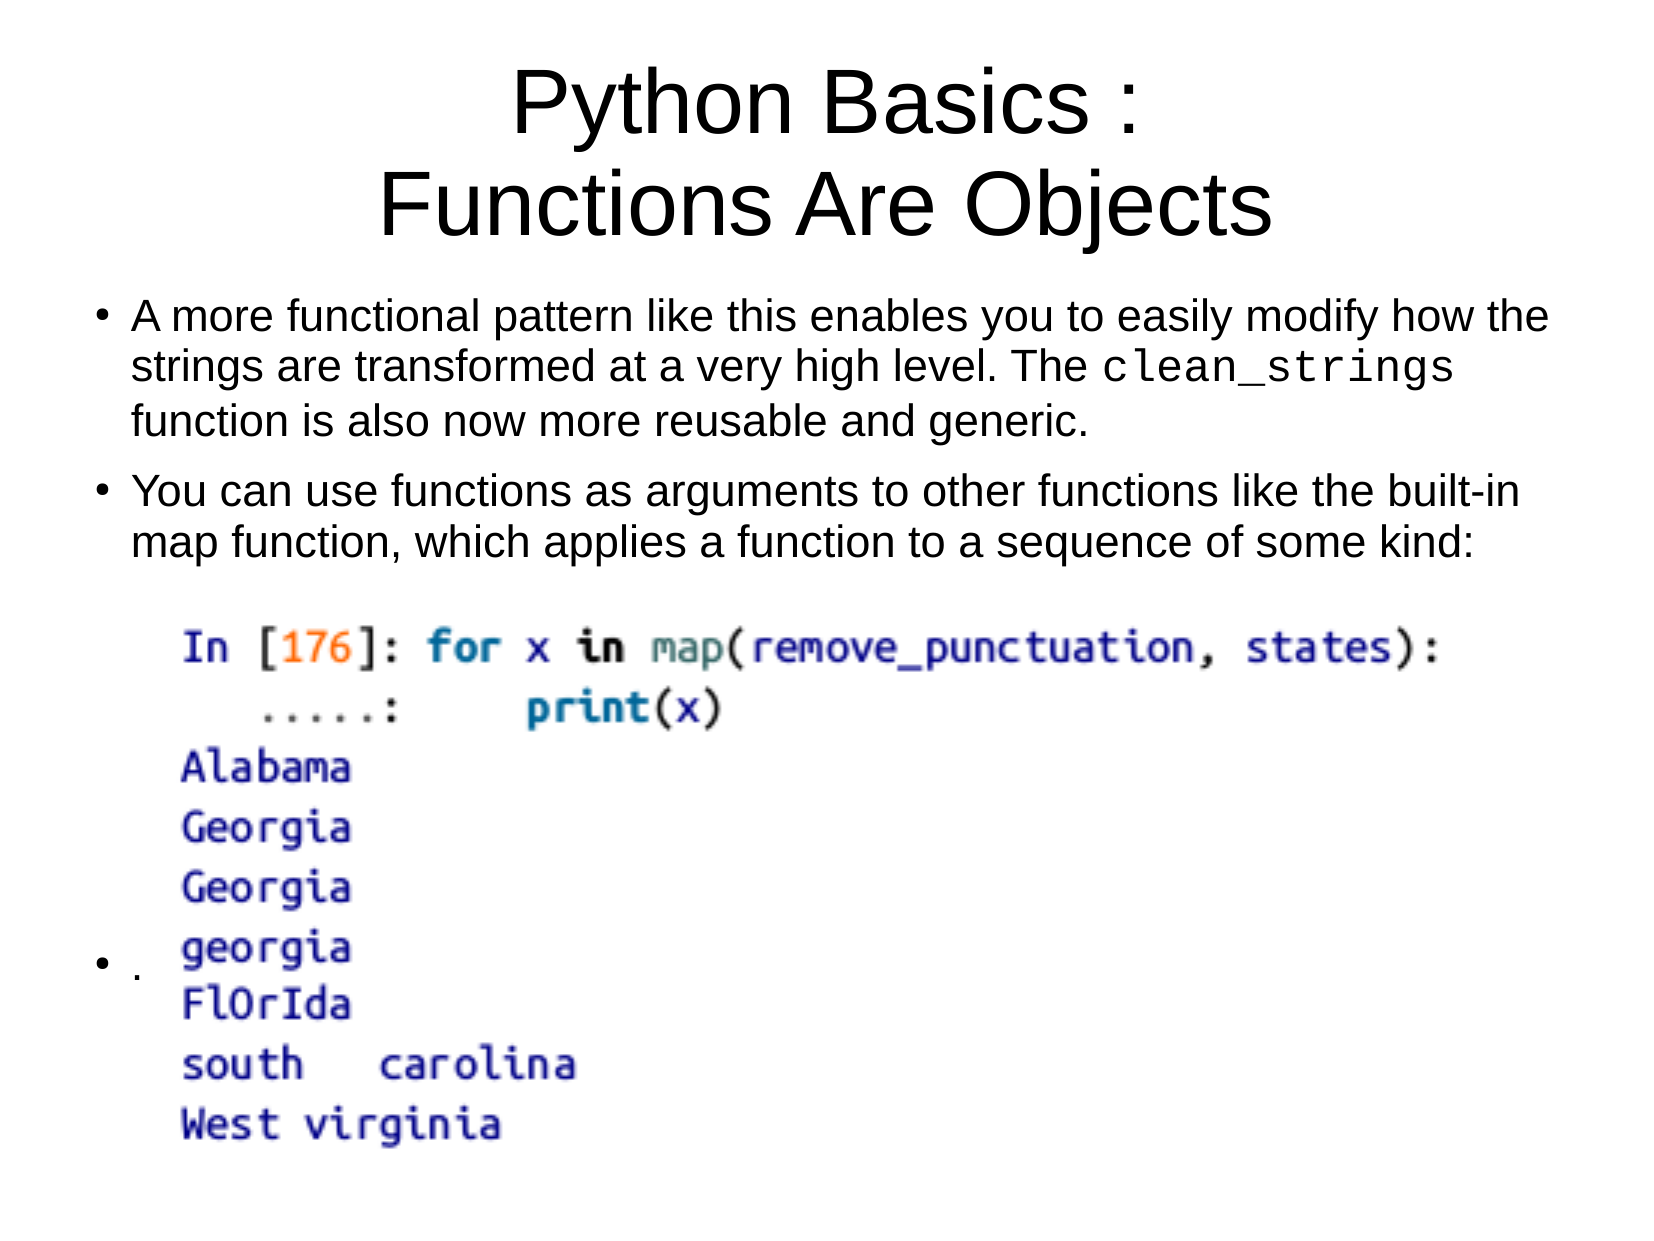

# Python Basics : Functions Are Objects
A more functional pattern like this enables you to easily modify how the strings are transformed at a very high level. The clean_strings function is also now more reusable and generic.
You can use functions as arguments to other functions like the built-in map function, which applies a function to a sequence of some kind:
.